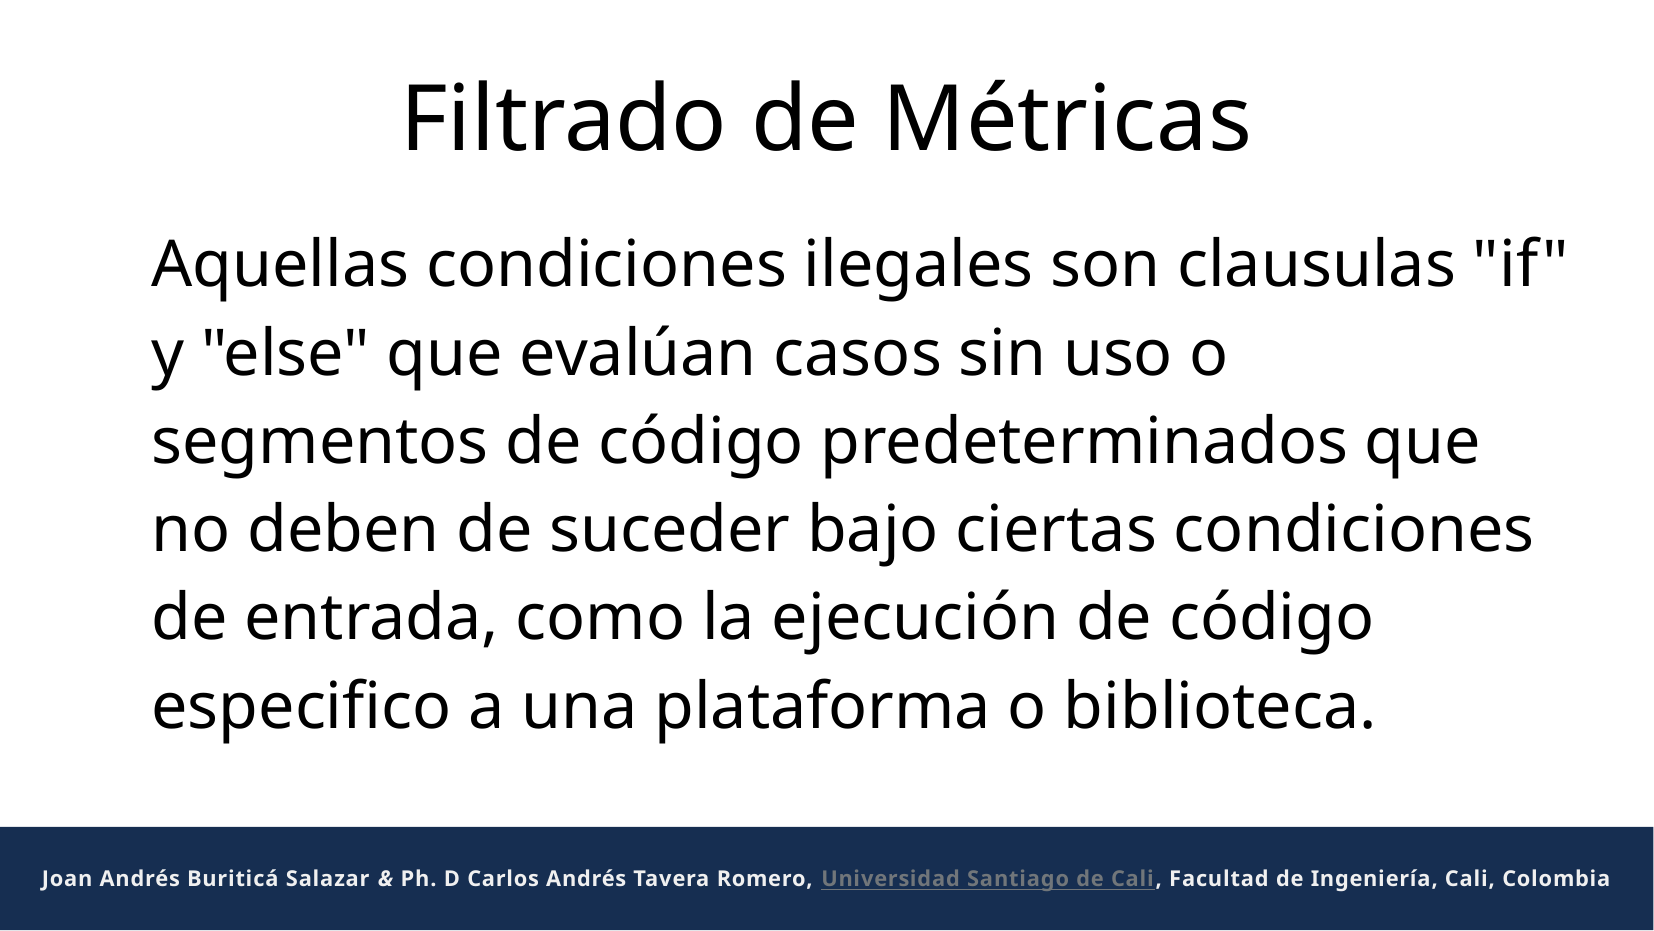

# Filtrado de Métricas
Aquellas condiciones ilegales son clausulas "if" y "else" que evalúan casos sin uso o segmentos de código predeterminados que no deben de suceder bajo ciertas condiciones de entrada, como la ejecución de código especifico a una plataforma o biblioteca.